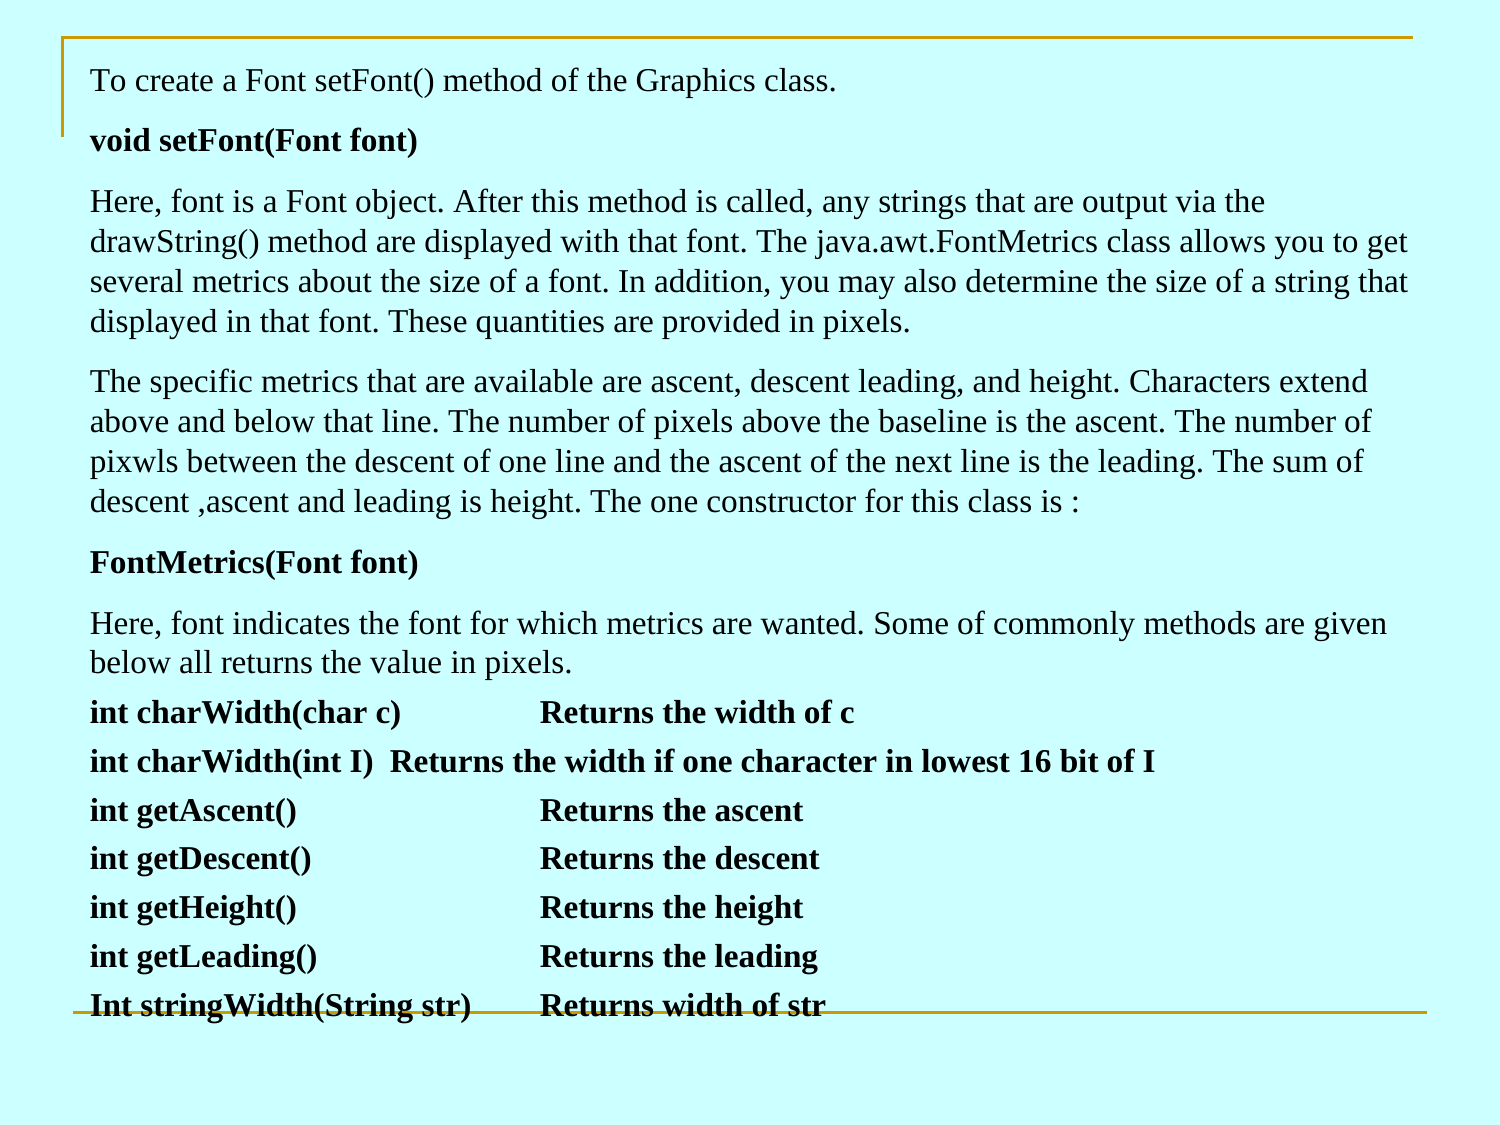

To create a Font setFont() method of the Graphics class.
void setFont(Font font)
Here, font is a Font object. After this method is called, any strings that are output via the drawString() method are displayed with that font. The java.awt.FontMetrics class allows you to get several metrics about the size of a font. In addition, you may also determine the size of a string that displayed in that font. These quantities are provided in pixels.
The specific metrics that are available are ascent, descent leading, and height. Characters extend above and below that line. The number of pixels above the baseline is the ascent. The number of pixwls between the descent of one line and the ascent of the next line is the leading. The sum of descent ,ascent and leading is height. The one constructor for this class is :
FontMetrics(Font font)
Here, font indicates the font for which metrics are wanted. Some of commonly methods are given below all returns the value in pixels.
int charWidth(char c)	Returns the width of c
int charWidth(int I)	Returns the width if one character in lowest 16 bit of I
int getAscent()		Returns the ascent
int getDescent()		Returns the descent
int getHeight()		Returns the height
int getLeading()		Returns the leading
Int stringWidth(String str)	Returns width of str